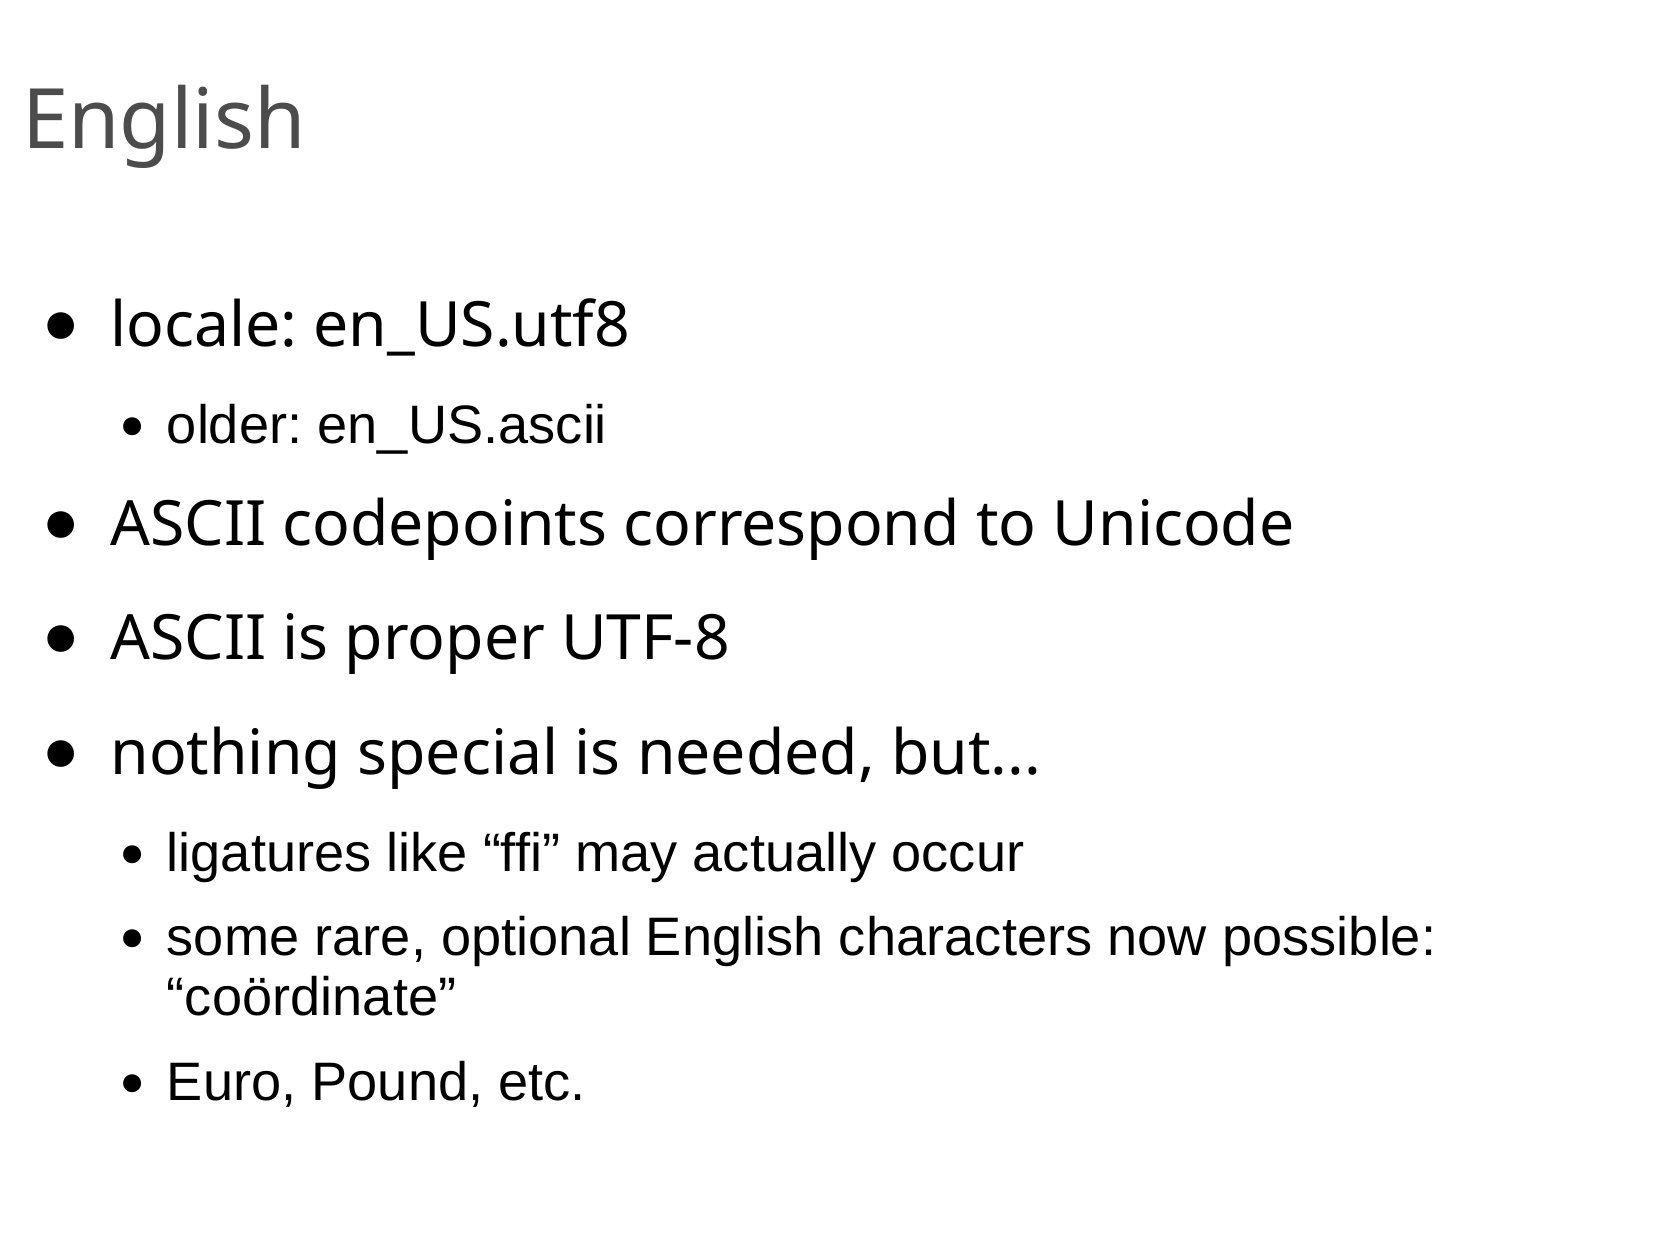

# English
locale: en_US.utf8
older: en_US.ascii
ASCII codepoints correspond to Unicode
ASCII is proper UTF-8
nothing special is needed, but...
ligatures like “ffi” may actually occur
some rare, optional English characters now possible: “coördinate”
Euro, Pound, etc.